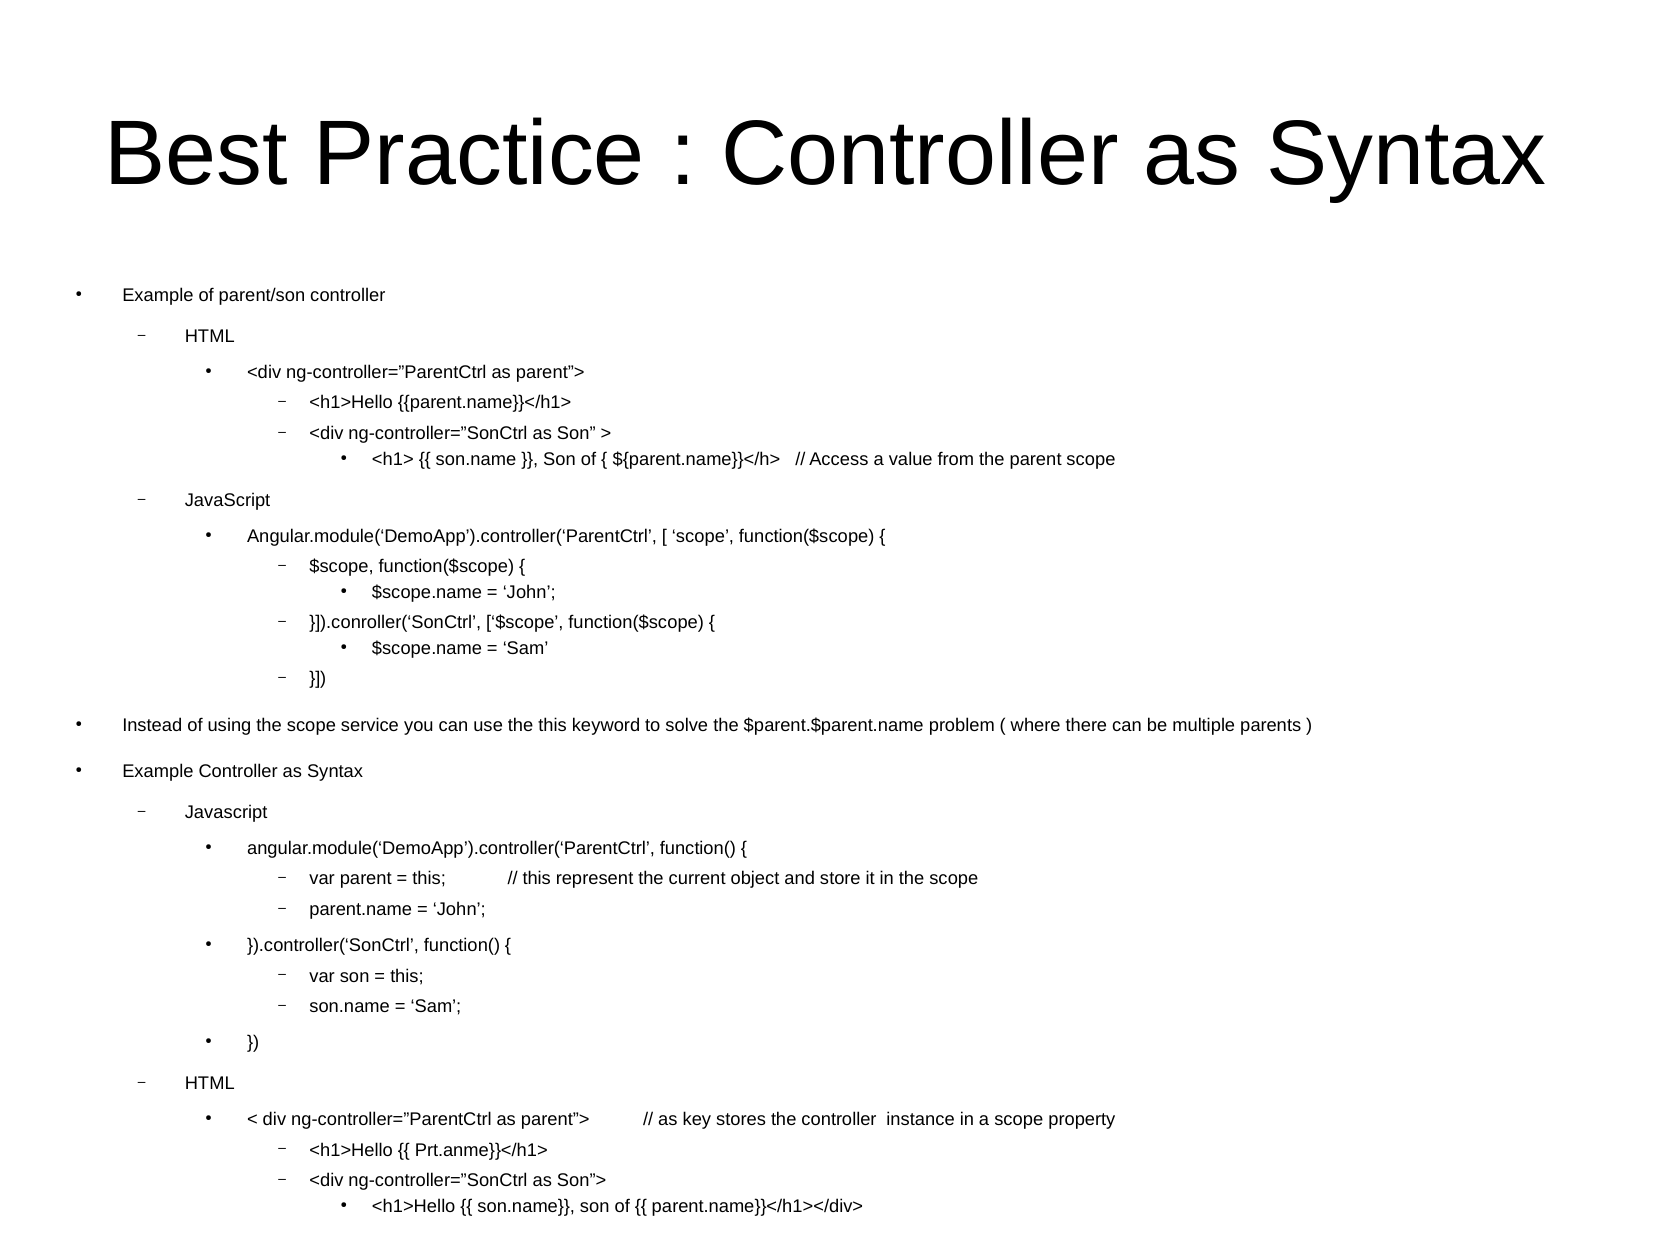

# Best Practice : Controller as Syntax
Example of parent/son controller
HTML
<div ng-controller=”ParentCtrl as parent”>
<h1>Hello {{parent.name}}</h1>
<div ng-controller=”SonCtrl as Son” >
<h1> {{ son.name }}, Son of { ${parent.name}}</h> // Access a value from the parent scope
JavaScript
Angular.module(‘DemoApp’).controller(‘ParentCtrl’, [ ‘scope’, function($scope) {
$scope, function($scope) {
$scope.name = ‘John’;
}]).conroller(‘SonCtrl’, [‘$scope’, function($scope) {
$scope.name = ‘Sam’
}])
Instead of using the scope service you can use the this keyword to solve the $parent.$parent.name problem ( where there can be multiple parents )
Example Controller as Syntax
Javascript
angular.module(‘DemoApp’).controller(‘ParentCtrl’, function() {
var parent = this; 					// this represent the current object and store it in the scope
parent.name = ‘John’;
}).controller(‘SonCtrl’, function() {
var son = this;
son.name = ‘Sam’;
})
HTML
< div ng-controller=”ParentCtrl as parent”>			// as key stores the controller instance in a scope property
<h1>Hello {{ Prt.anme}}</h1>
<div ng-controller=”SonCtrl as Son”>
<h1>Hello {{ son.name}}, son of {{ parent.name}}</h1></div>